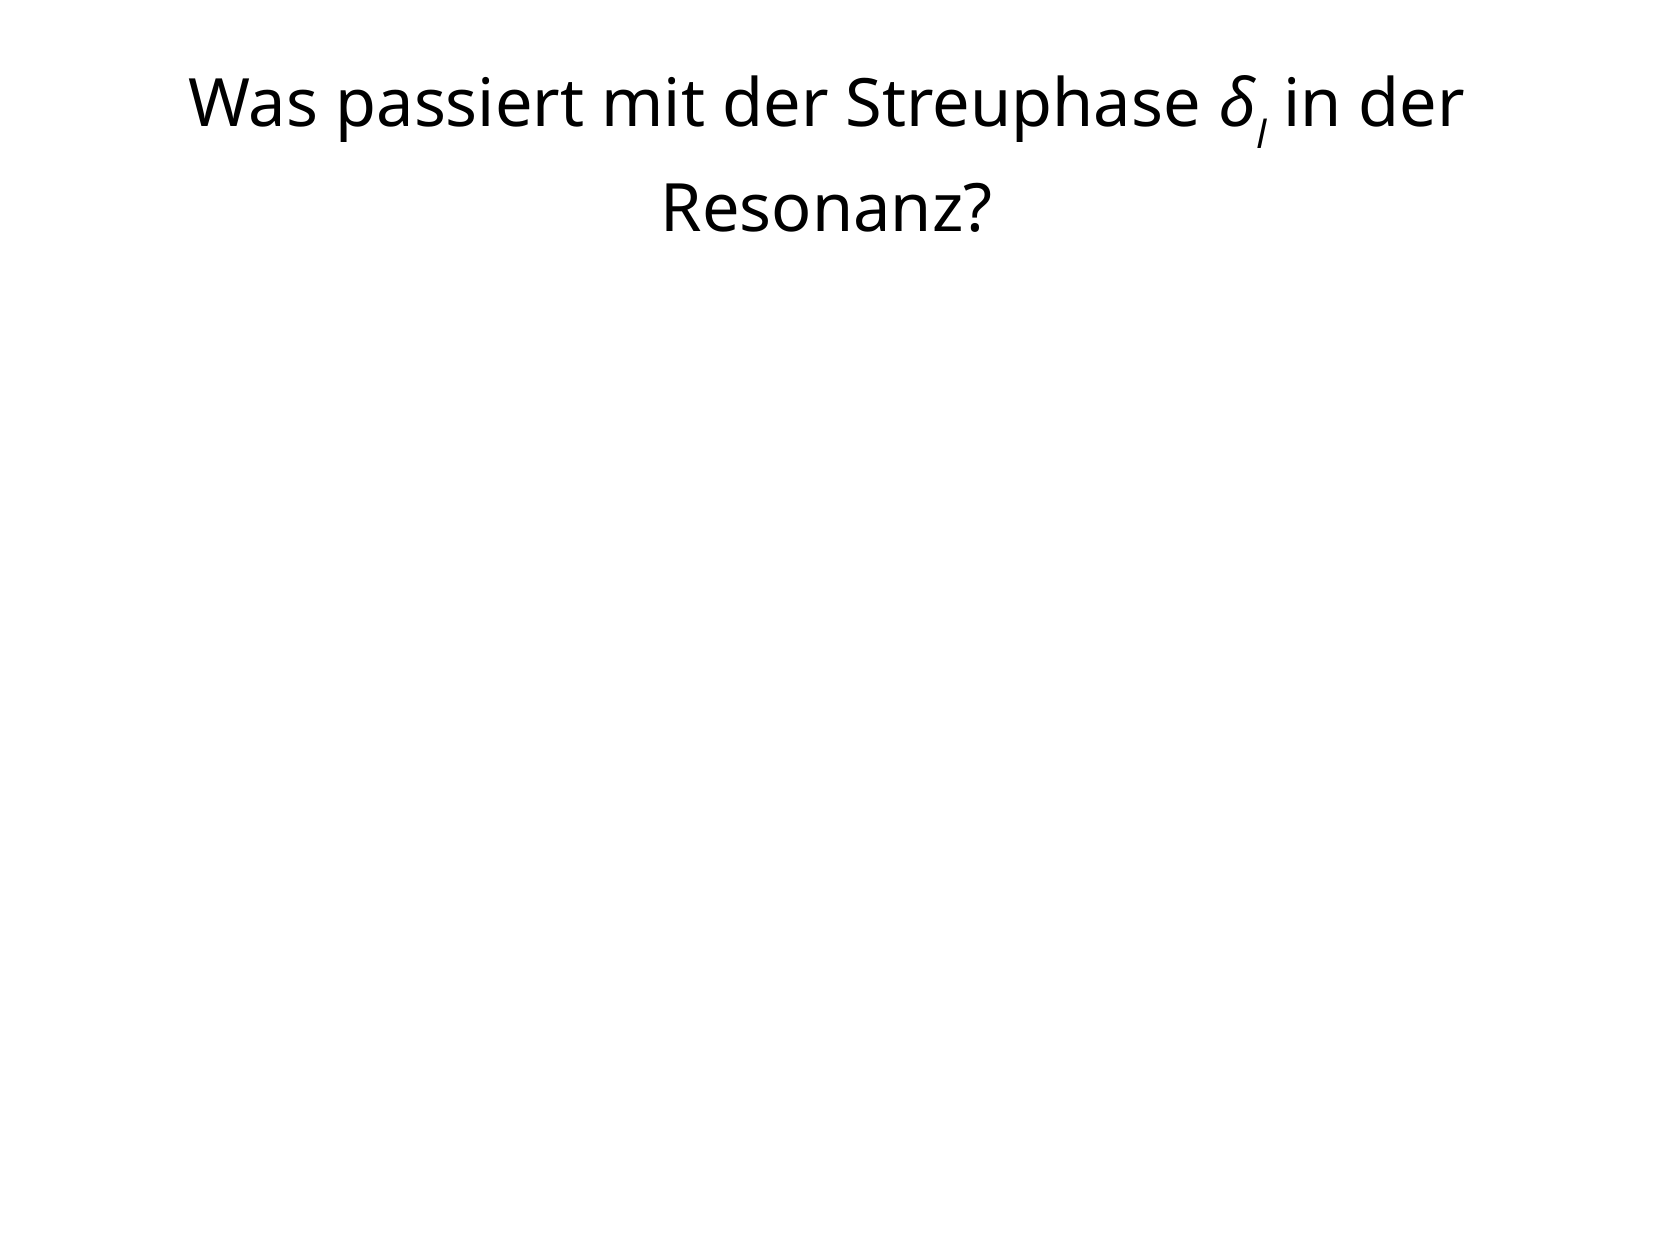

# Was passiert mit der Streuphase δl in der Resonanz?